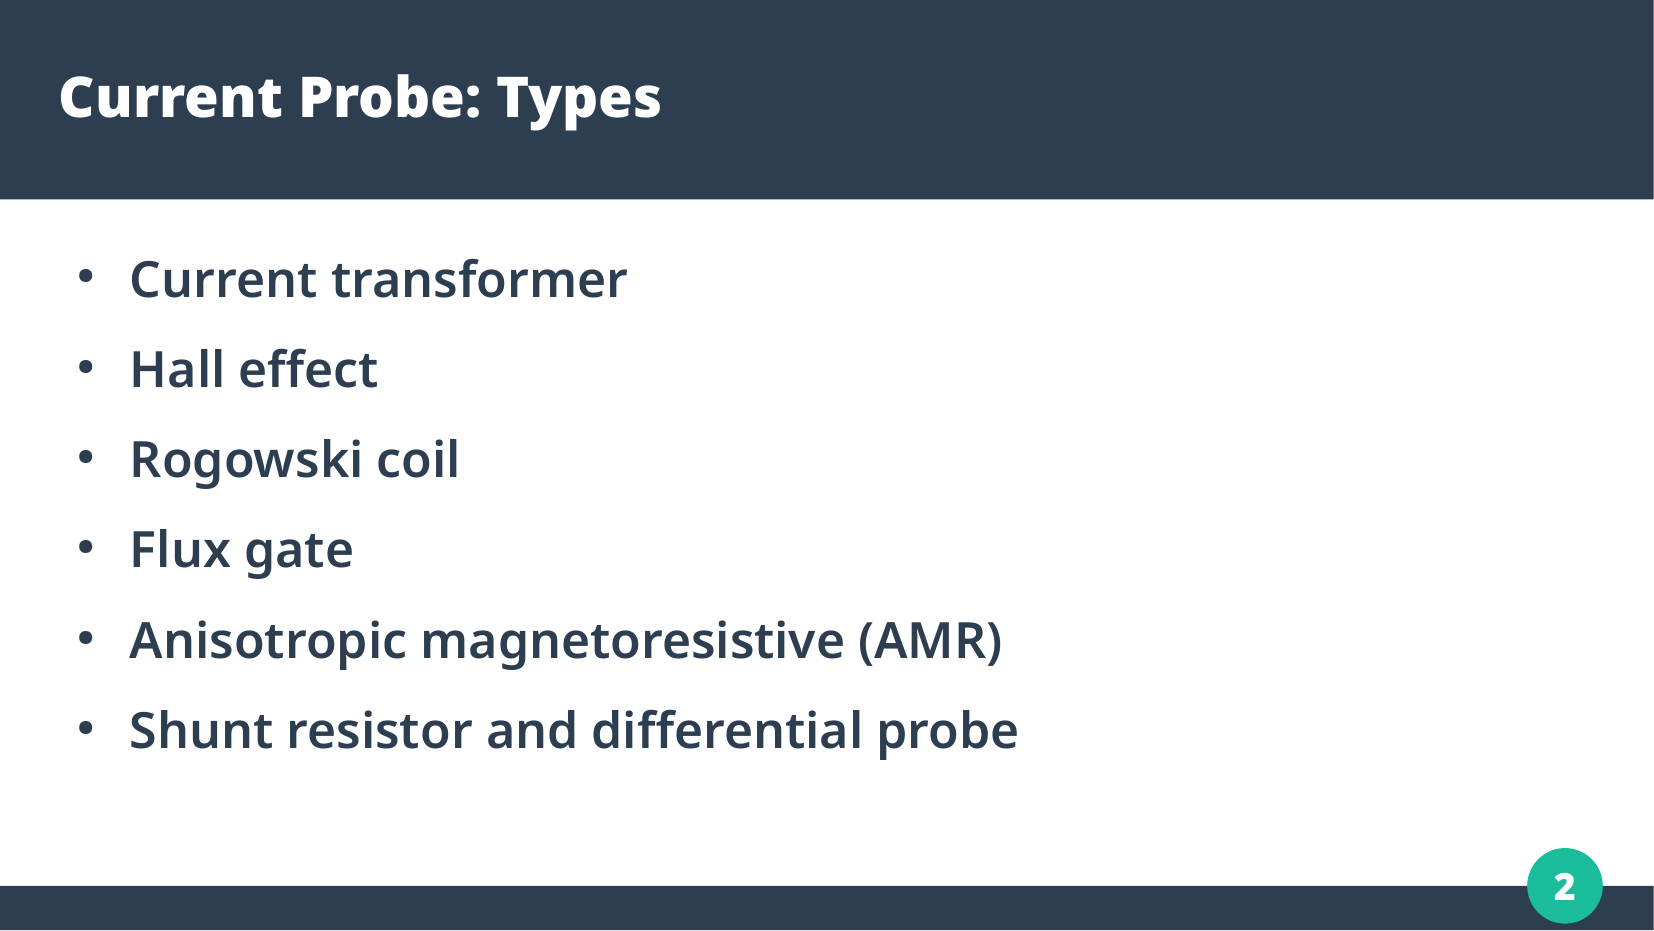

# Current Probe: Types
Current transformer
Hall effect
Rogowski coil
Flux gate
Anisotropic magnetoresistive (AMR)
Shunt resistor and differential probe